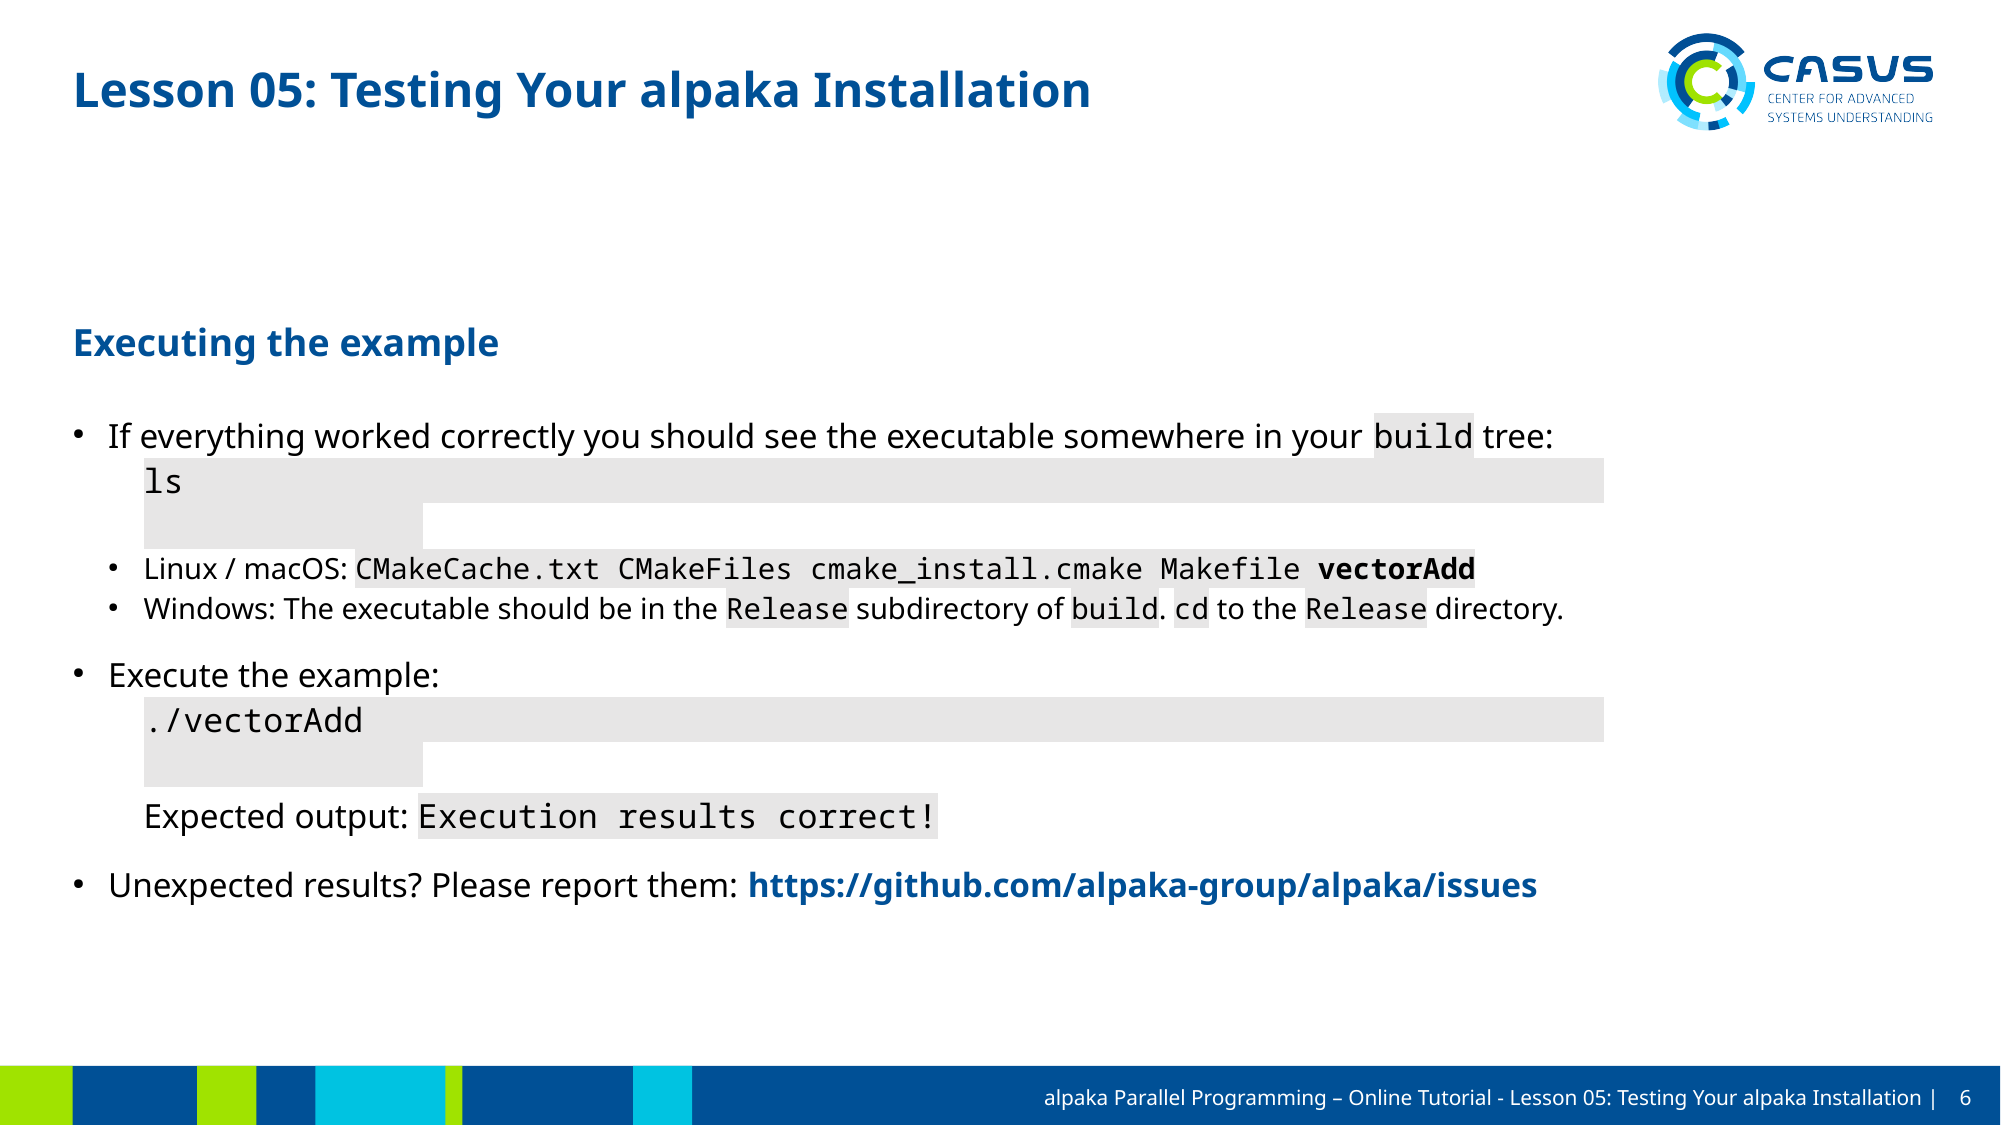

# Lesson 05: Testing Your alpaka Installation
Executing the example
If everything worked correctly you should see the executable somewhere in your build tree:
ls
Linux / macOS: CMakeCache.txt CMakeFiles cmake_install.cmake Makefile vectorAdd
Windows: The executable should be in the Release subdirectory of build. cd to the Release directory.
Execute the example:
./vectorAdd
Expected output: Execution results correct!
Unexpected results? Please report them: https://github.com/alpaka-group/alpaka/issues
alpaka Parallel Programming – Online Tutorial - Lesson 05: Testing Your alpaka Installation
6